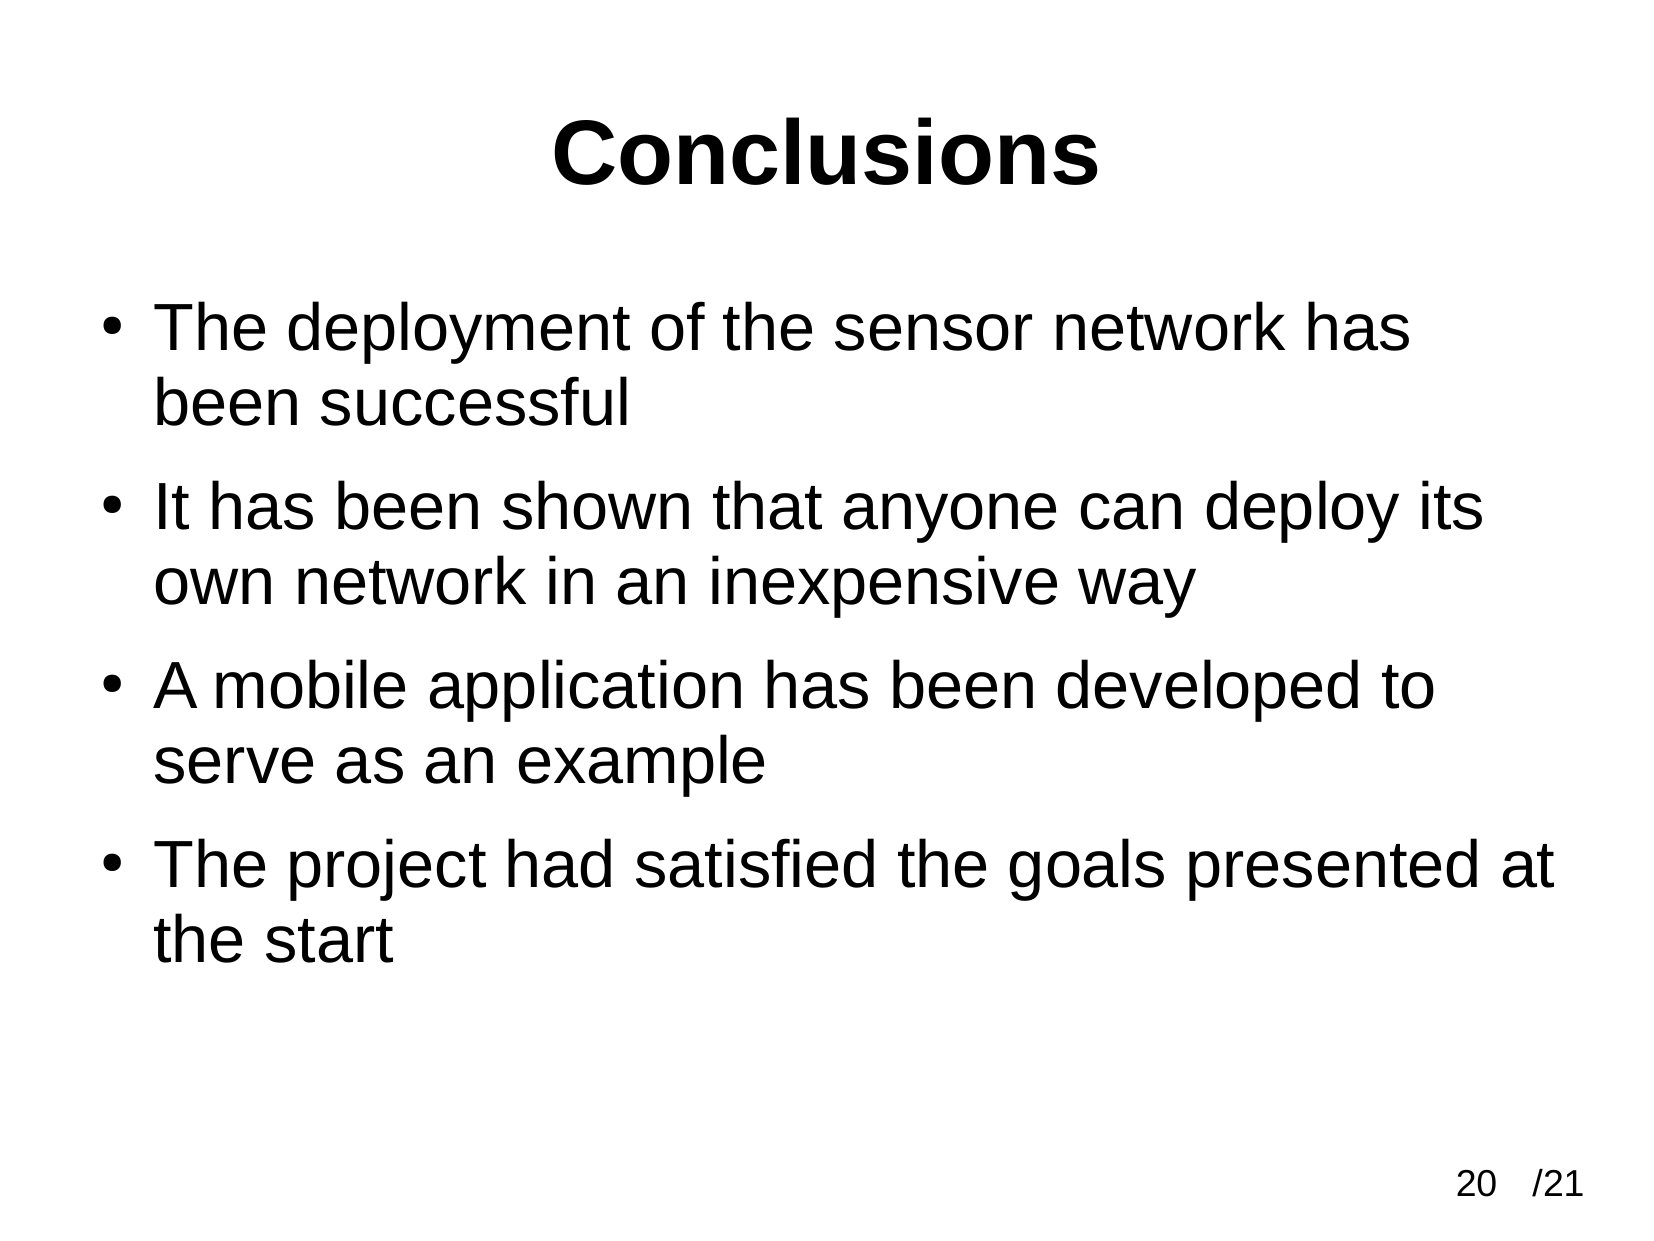

# Conclusions
The deployment of the sensor network has been successful
It has been shown that anyone can deploy its own network in an inexpensive way
A mobile application has been developed to serve as an example
The project had satisfied the goals presented at the start
/21